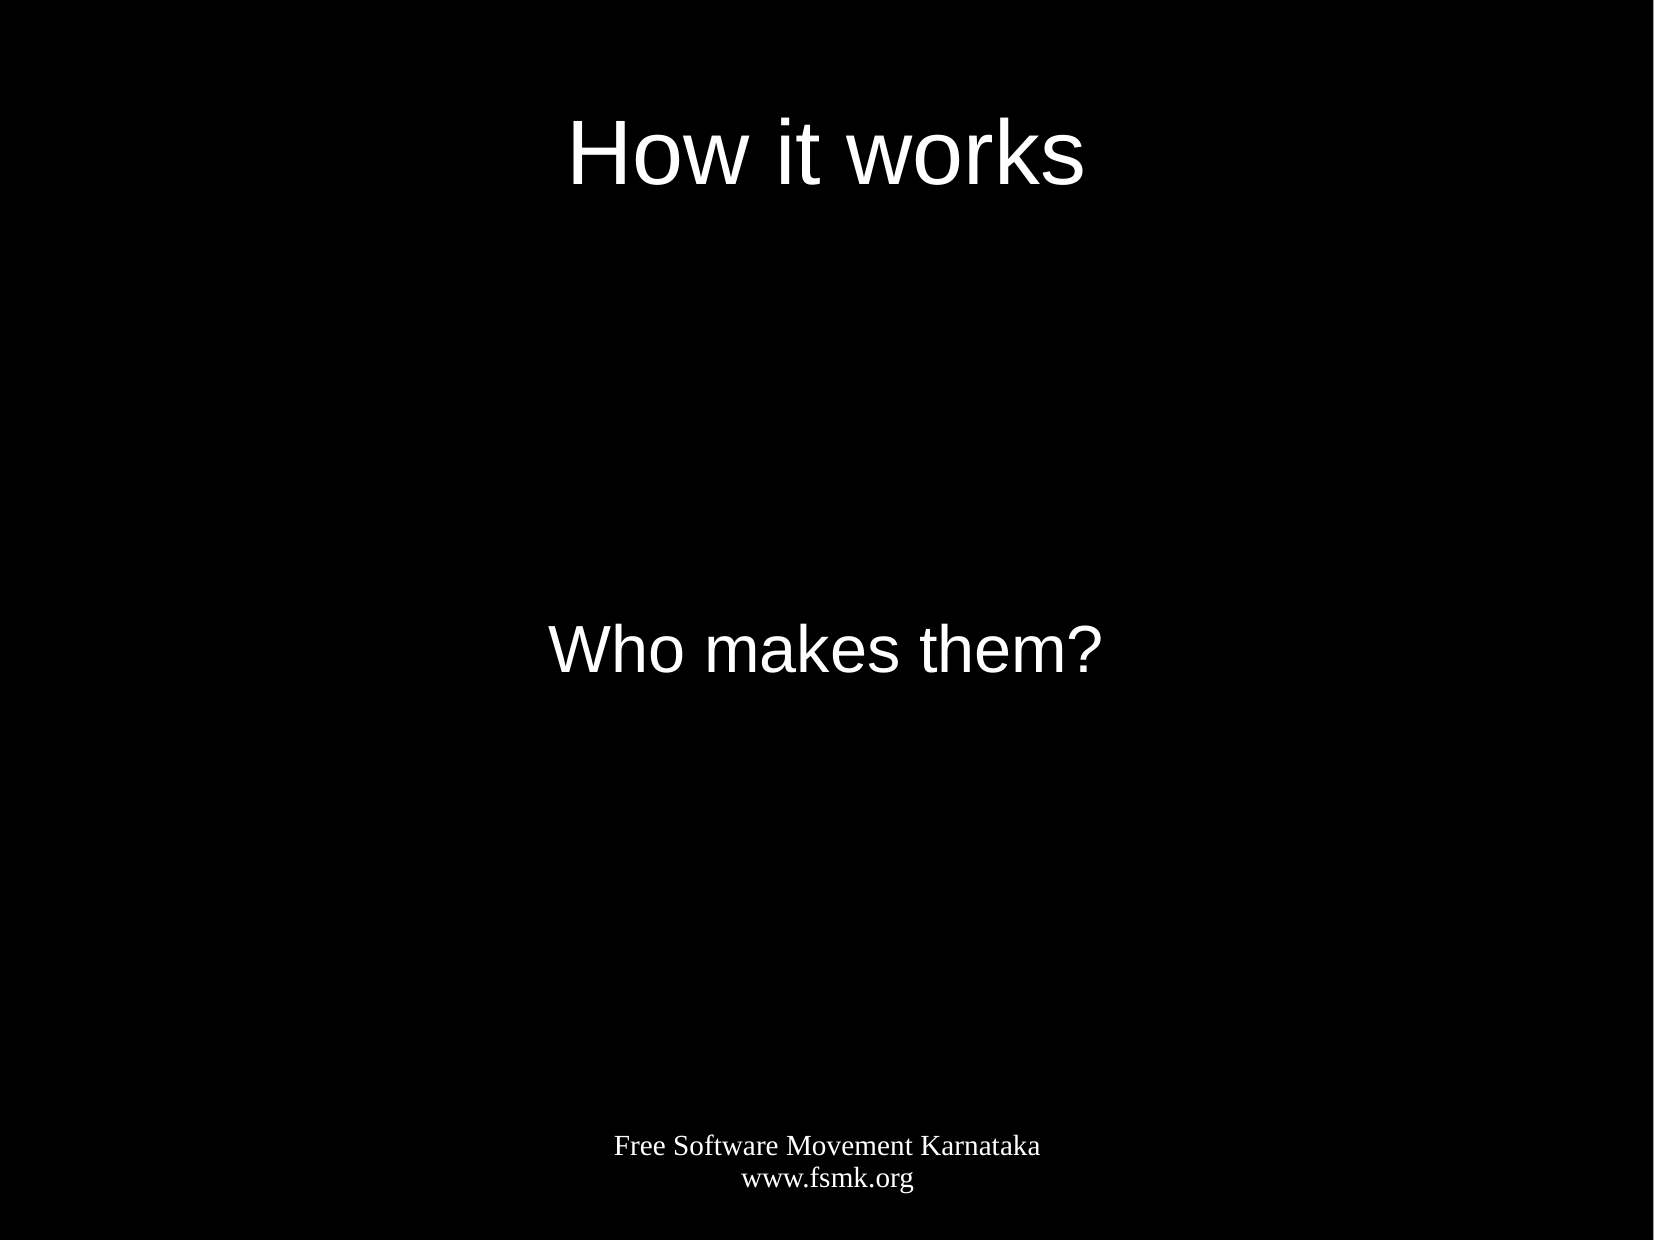

# How it works
Who makes them?